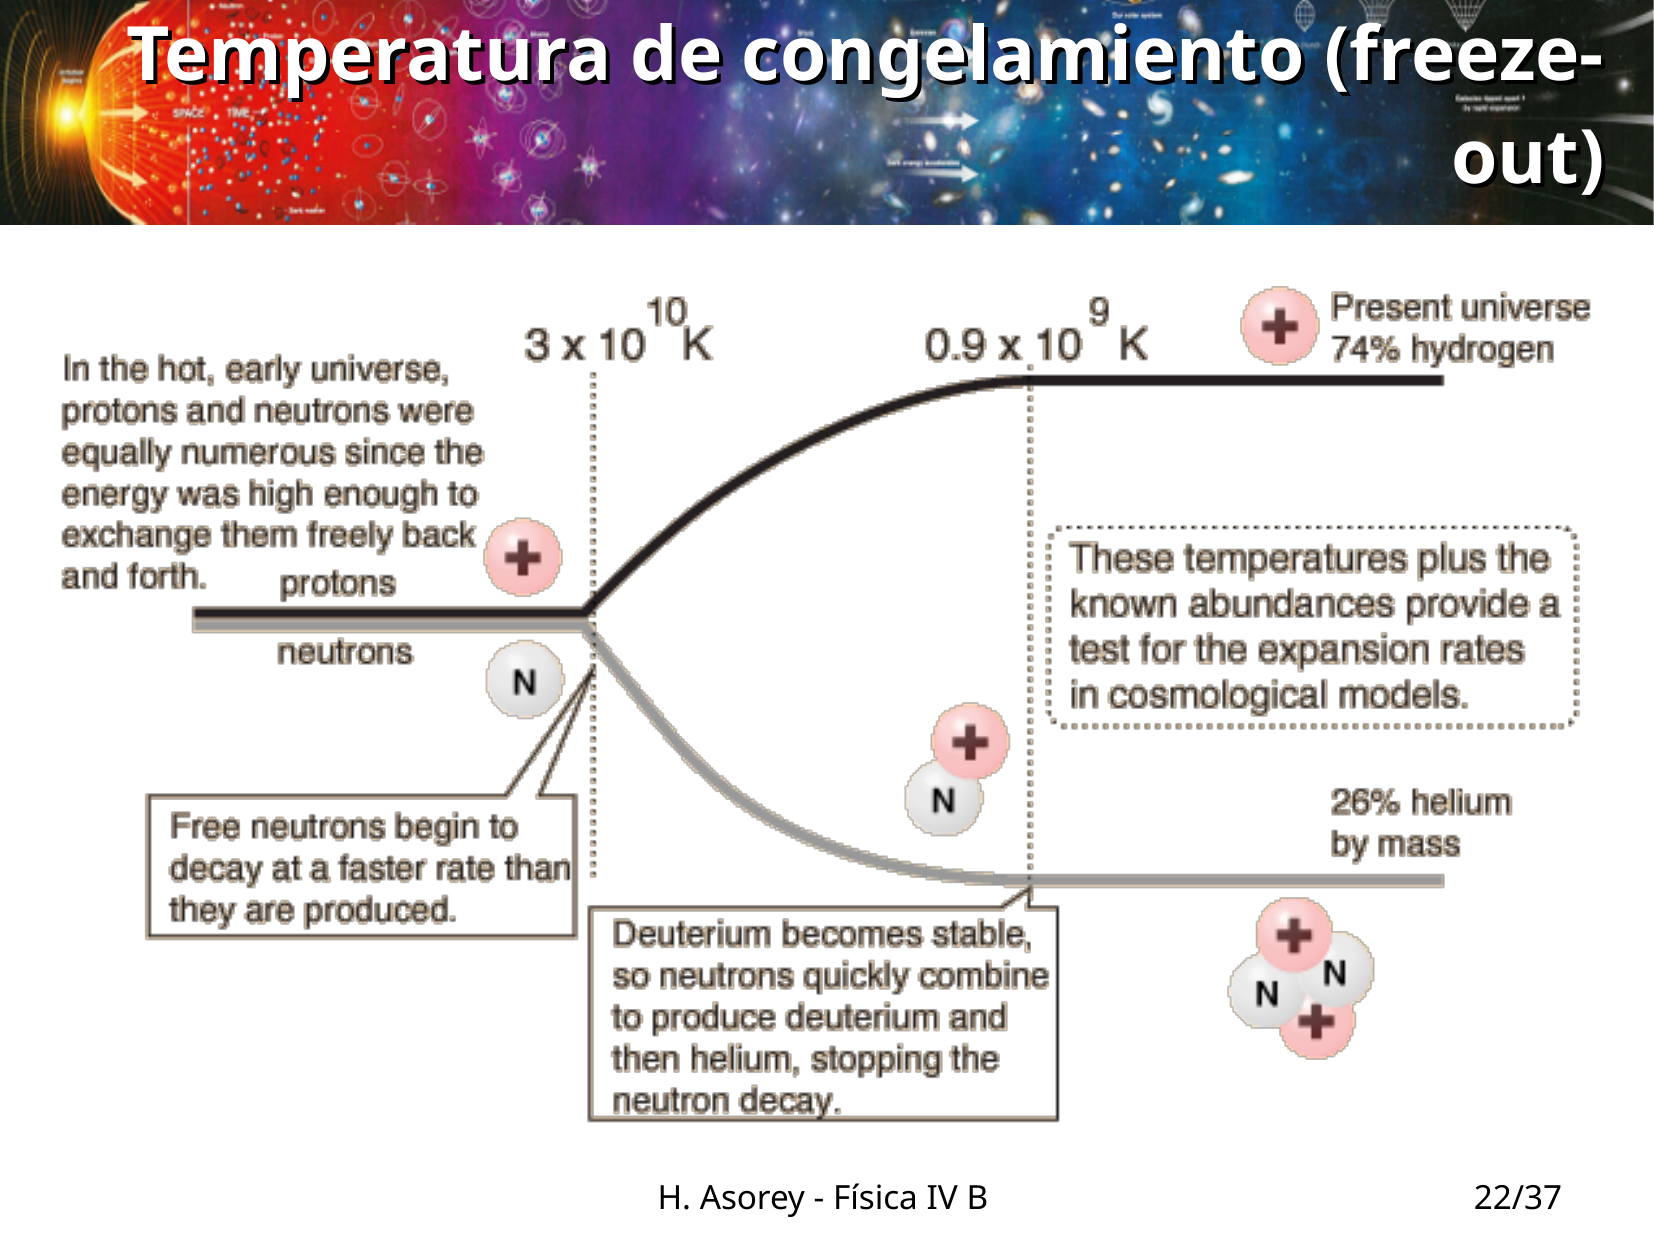

# Temperatura de congelamiento (freeze-out)
H. Asorey - Física IV B
22